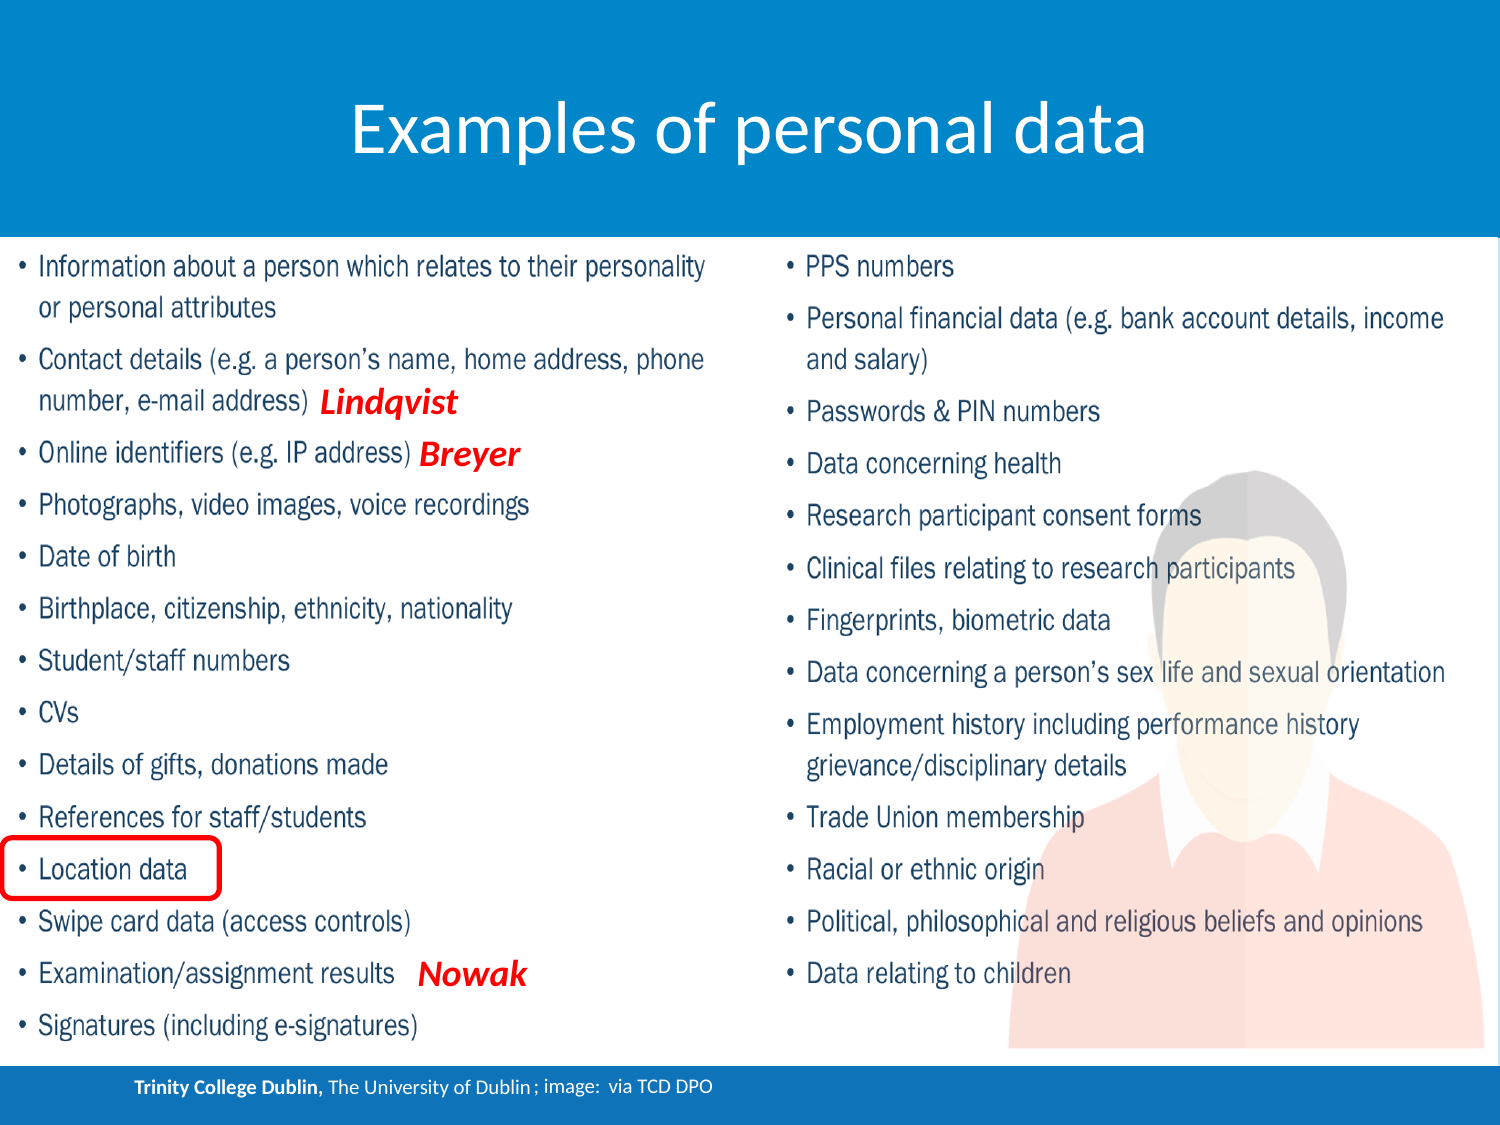

Examples of personal data
Lindqvist
Breyer
Nowak
; image:
via TCD DPO